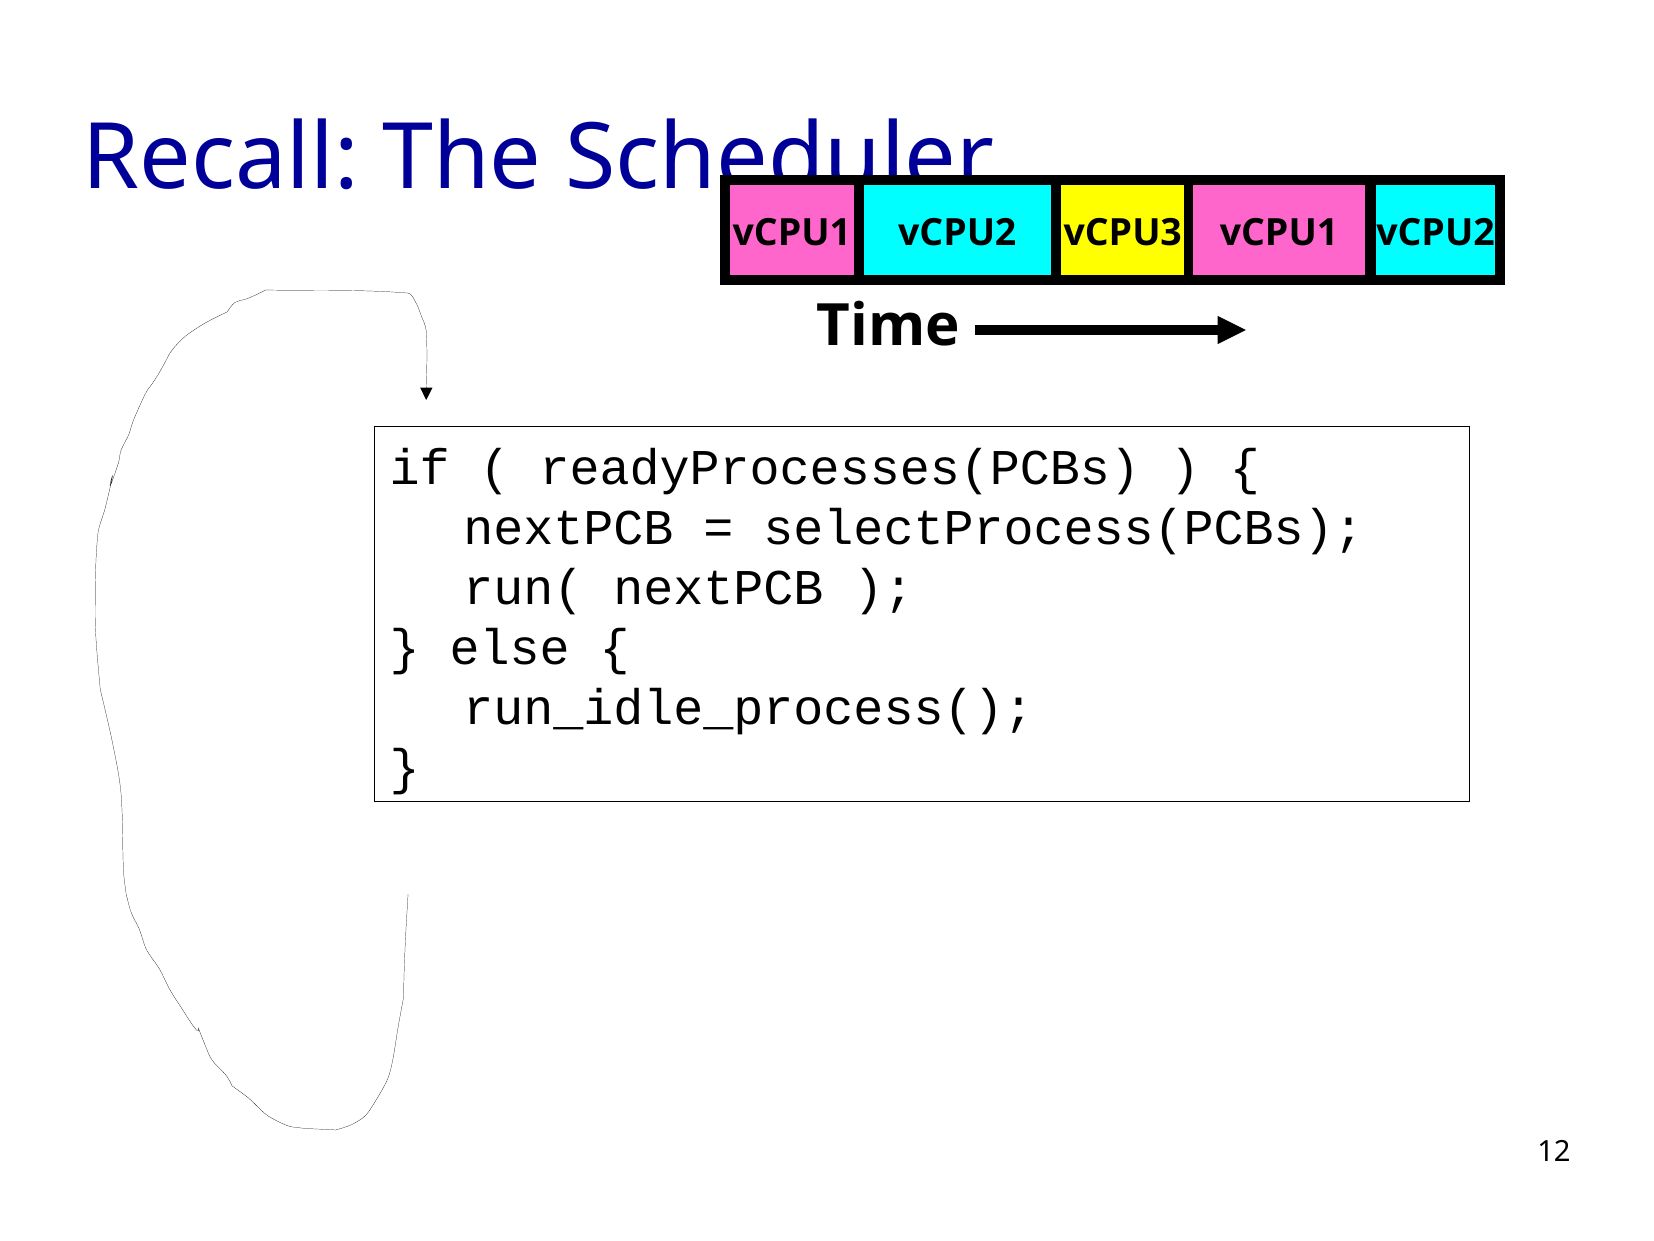

# Recall: The Scheduler
vCPU1
vCPU2
vCPU3
vCPU1
vCPU2
Time
if ( readyProcesses(PCBs) ) {
	nextPCB = selectProcess(PCBs);
	run( nextPCB );
} else {
	run_idle_process();
}
12